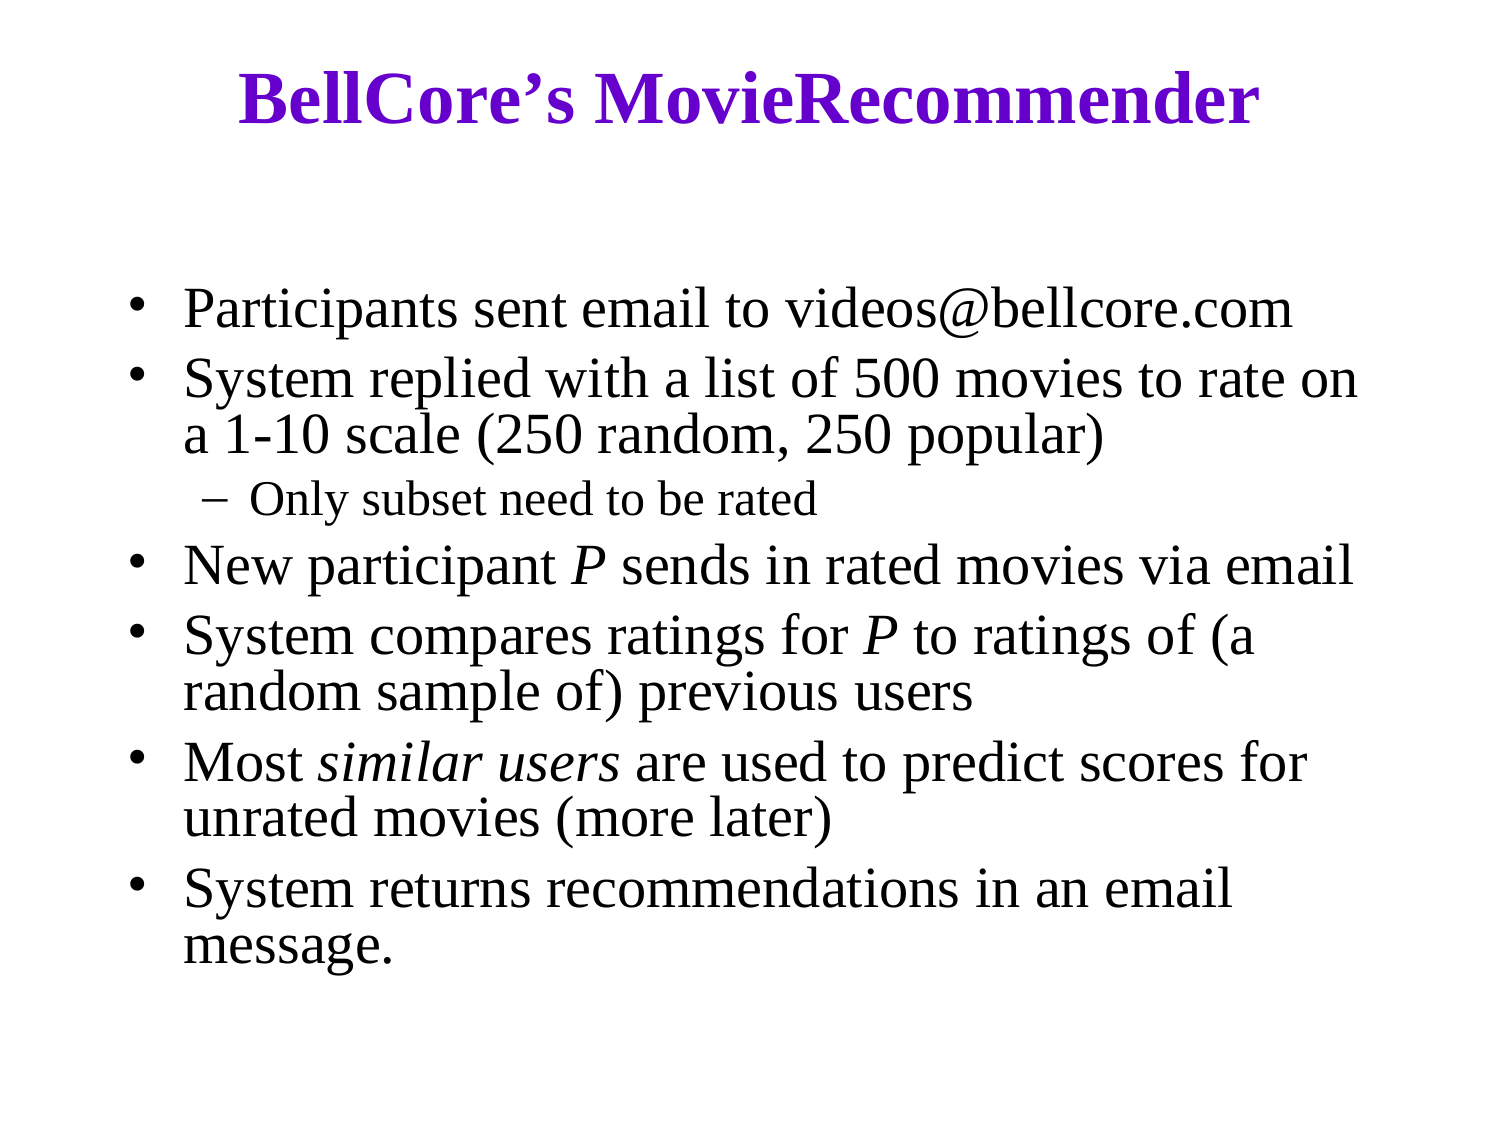

# BellCore’s MovieRecommender
Participants sent email to videos@bellcore.com
System replied with a list of 500 movies to rate on a 1-10 scale (250 random, 250 popular)
Only subset need to be rated
New participant P sends in rated movies via email
System compares ratings for P to ratings of (a random sample of) previous users
Most similar users are used to predict scores for unrated movies (more later)
System returns recommendations in an email message.